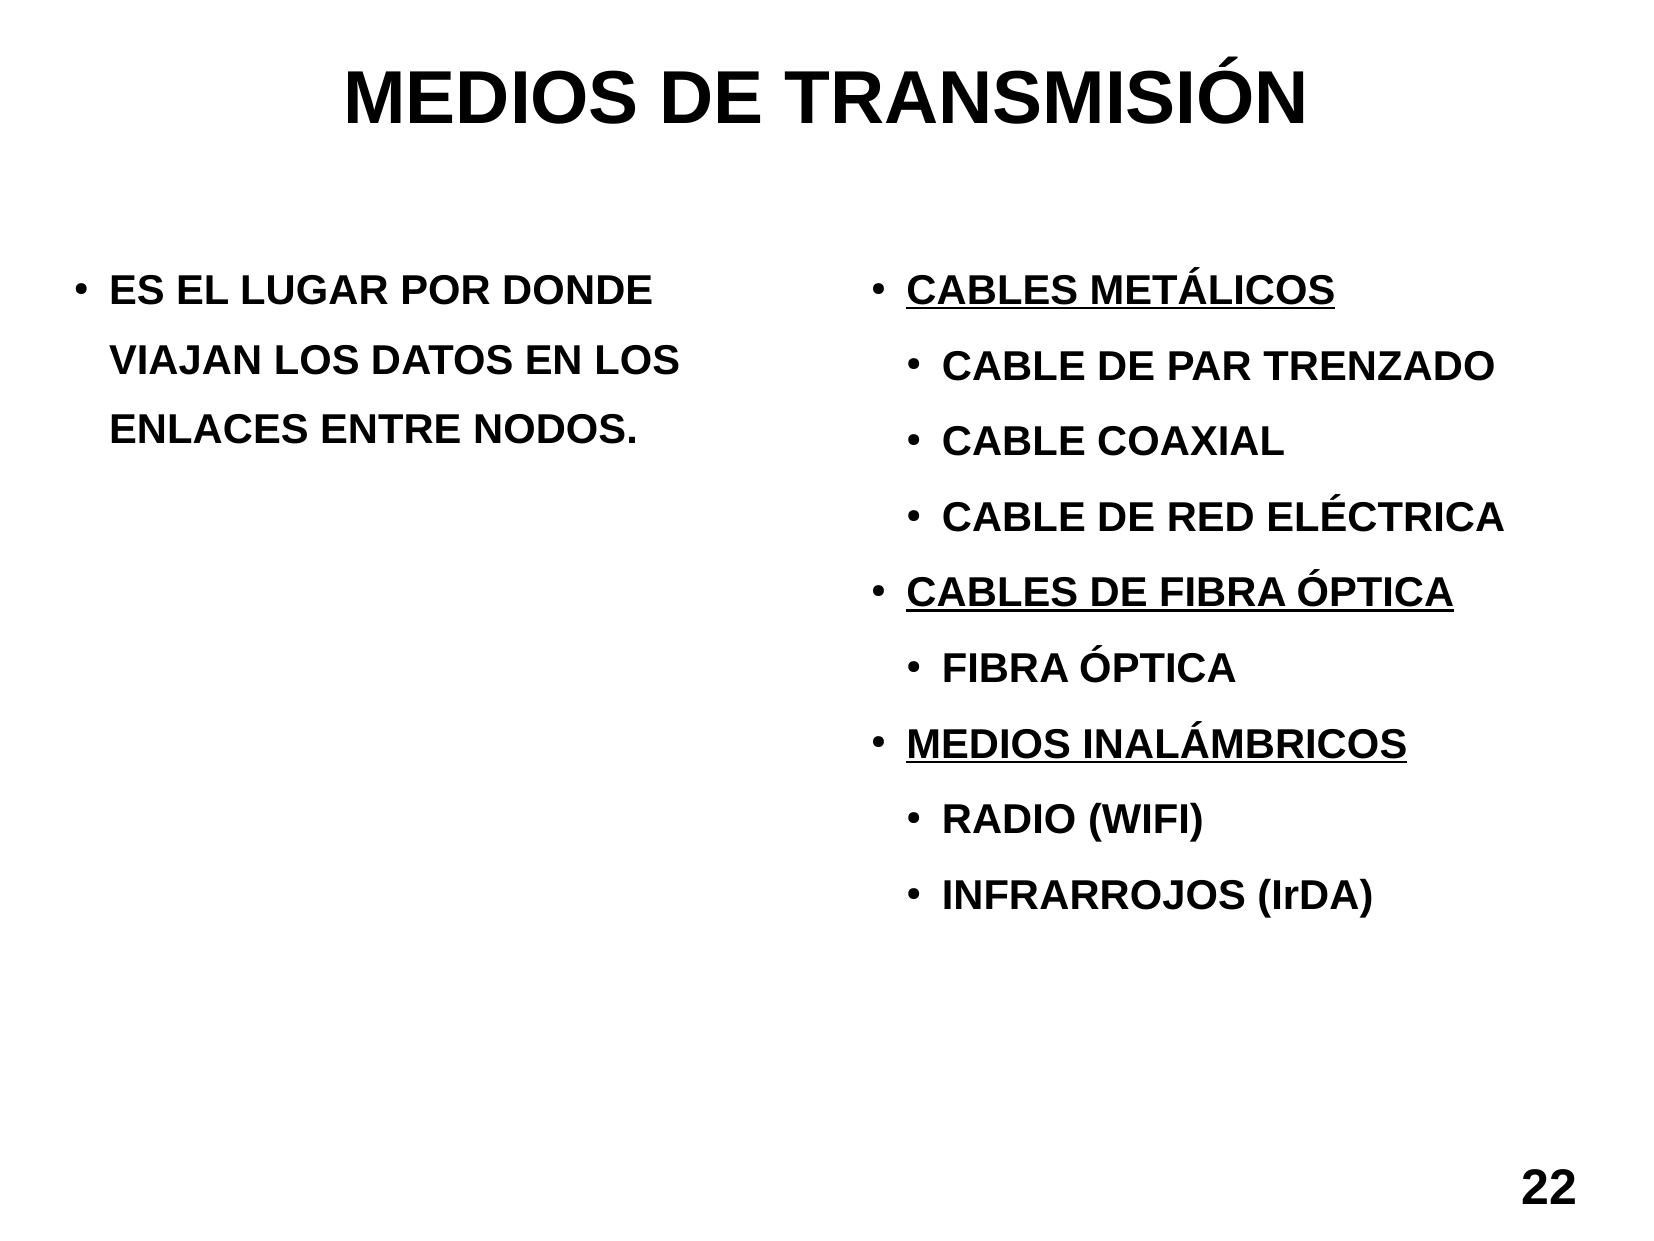

# MEDIOS DE TRANSMISIÓN
ES EL LUGAR POR DONDE VIAJAN LOS DATOS EN LOS ENLACES ENTRE NODOS.
CABLES METÁLICOS
CABLE DE PAR TRENZADO
CABLE COAXIAL
CABLE DE RED ELÉCTRICA
CABLES DE FIBRA ÓPTICA
FIBRA ÓPTICA
MEDIOS INALÁMBRICOS
RADIO (WIFI)
INFRARROJOS (IrDA)